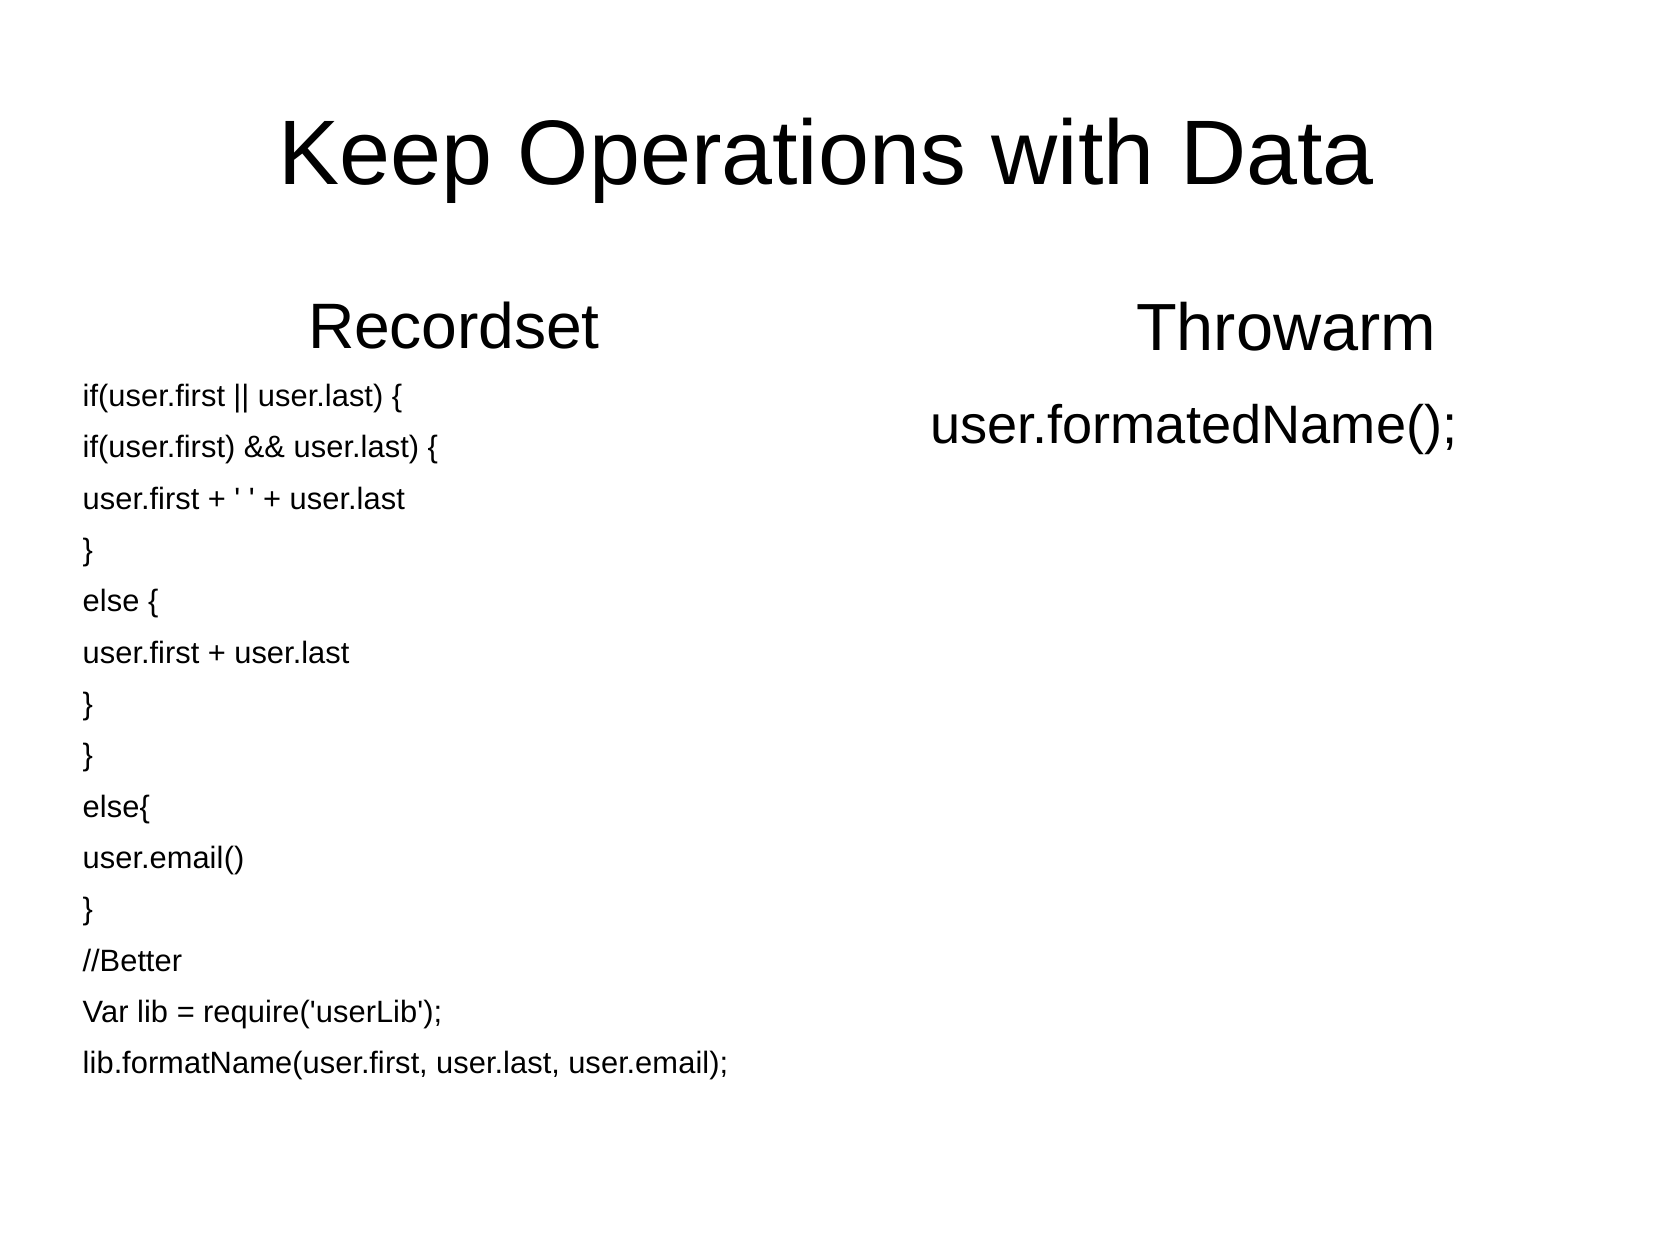

# Keep Operations with Data
Recordset
if(user.first || user.last) {
if(user.first) && user.last) {
user.first + ' ' + user.last
}
else {
user.first + user.last
}
}
else{
user.email()
}
//Better
Var lib = require('userLib');
lib.formatName(user.first, user.last, user.email);
Throwarm
user.formatedName();